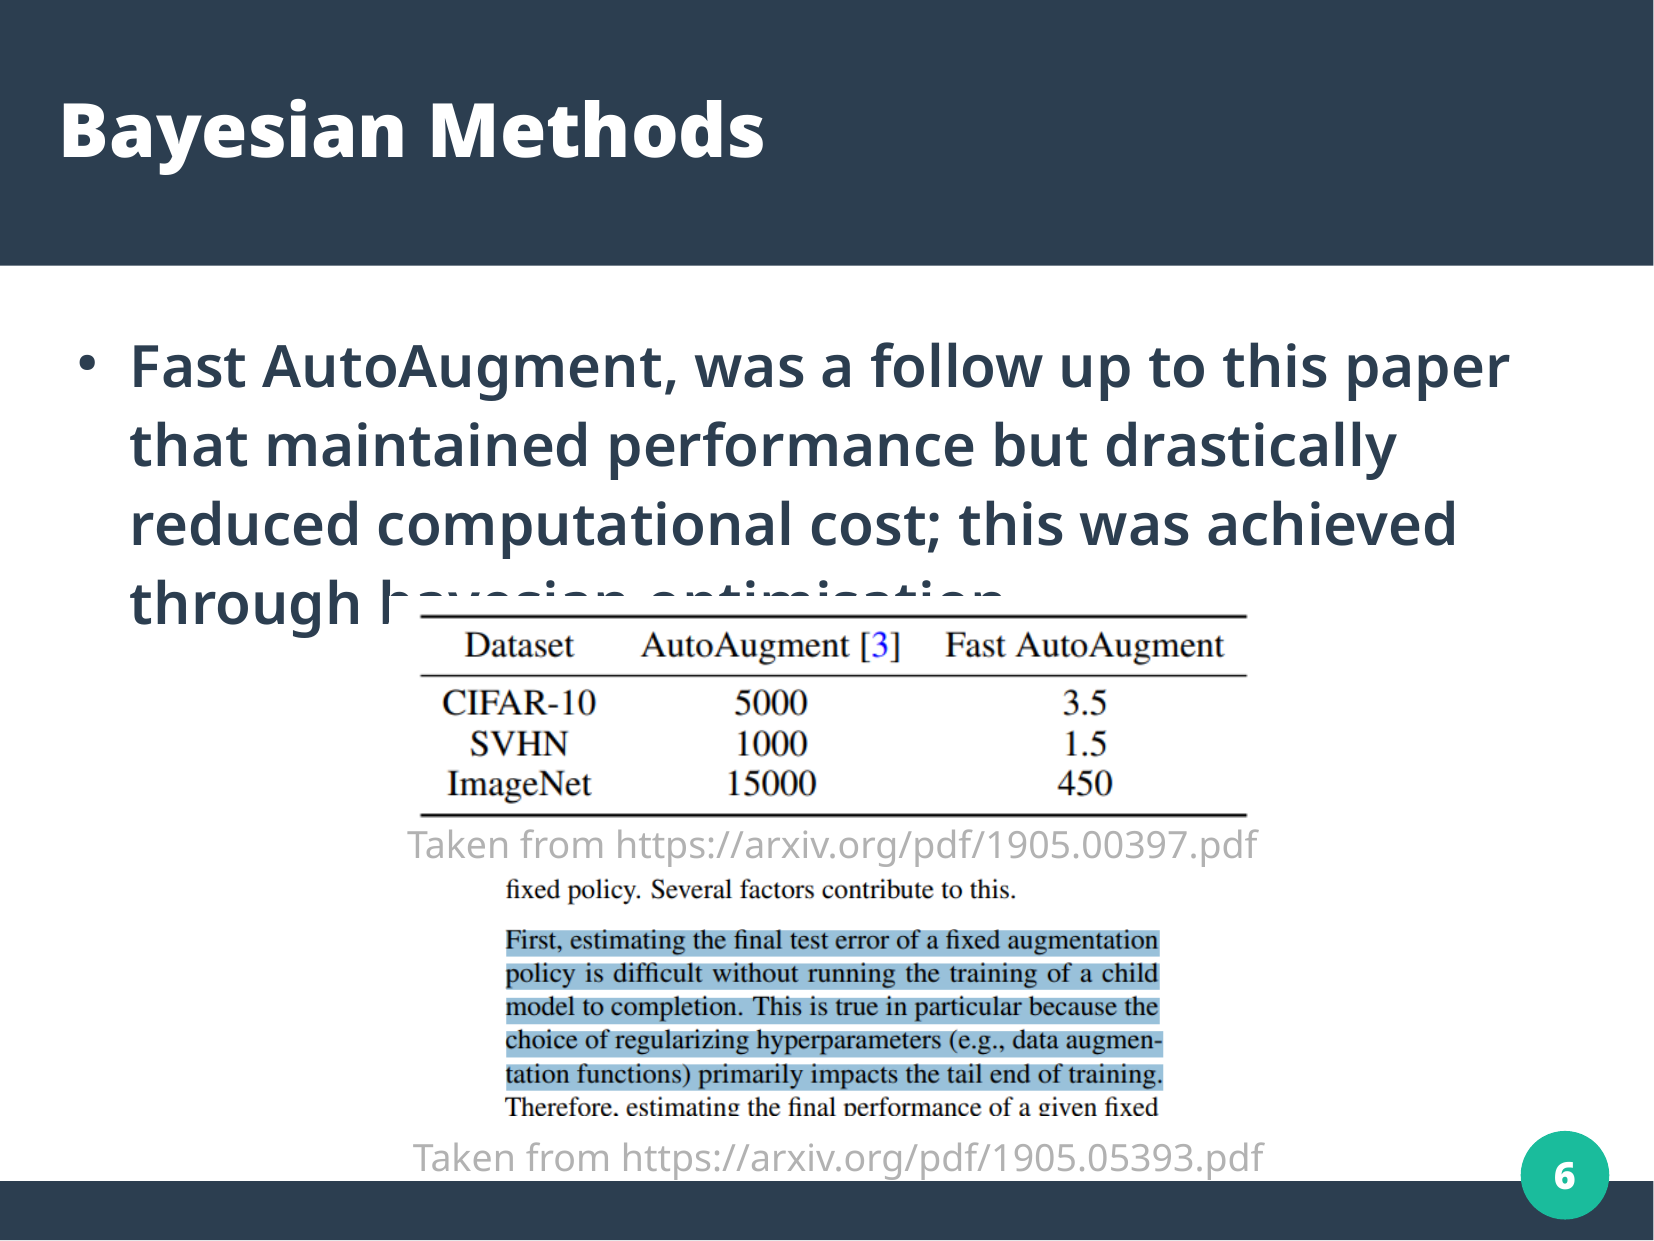

# Bayesian Methods
Fast AutoAugment, was a follow up to this paper that maintained performance but drastically reduced computational cost; this was achieved through bayesian optimisation.
Taken from https://arxiv.org/pdf/1905.00397.pdf
6
Taken from https://arxiv.org/pdf/1905.05393.pdf